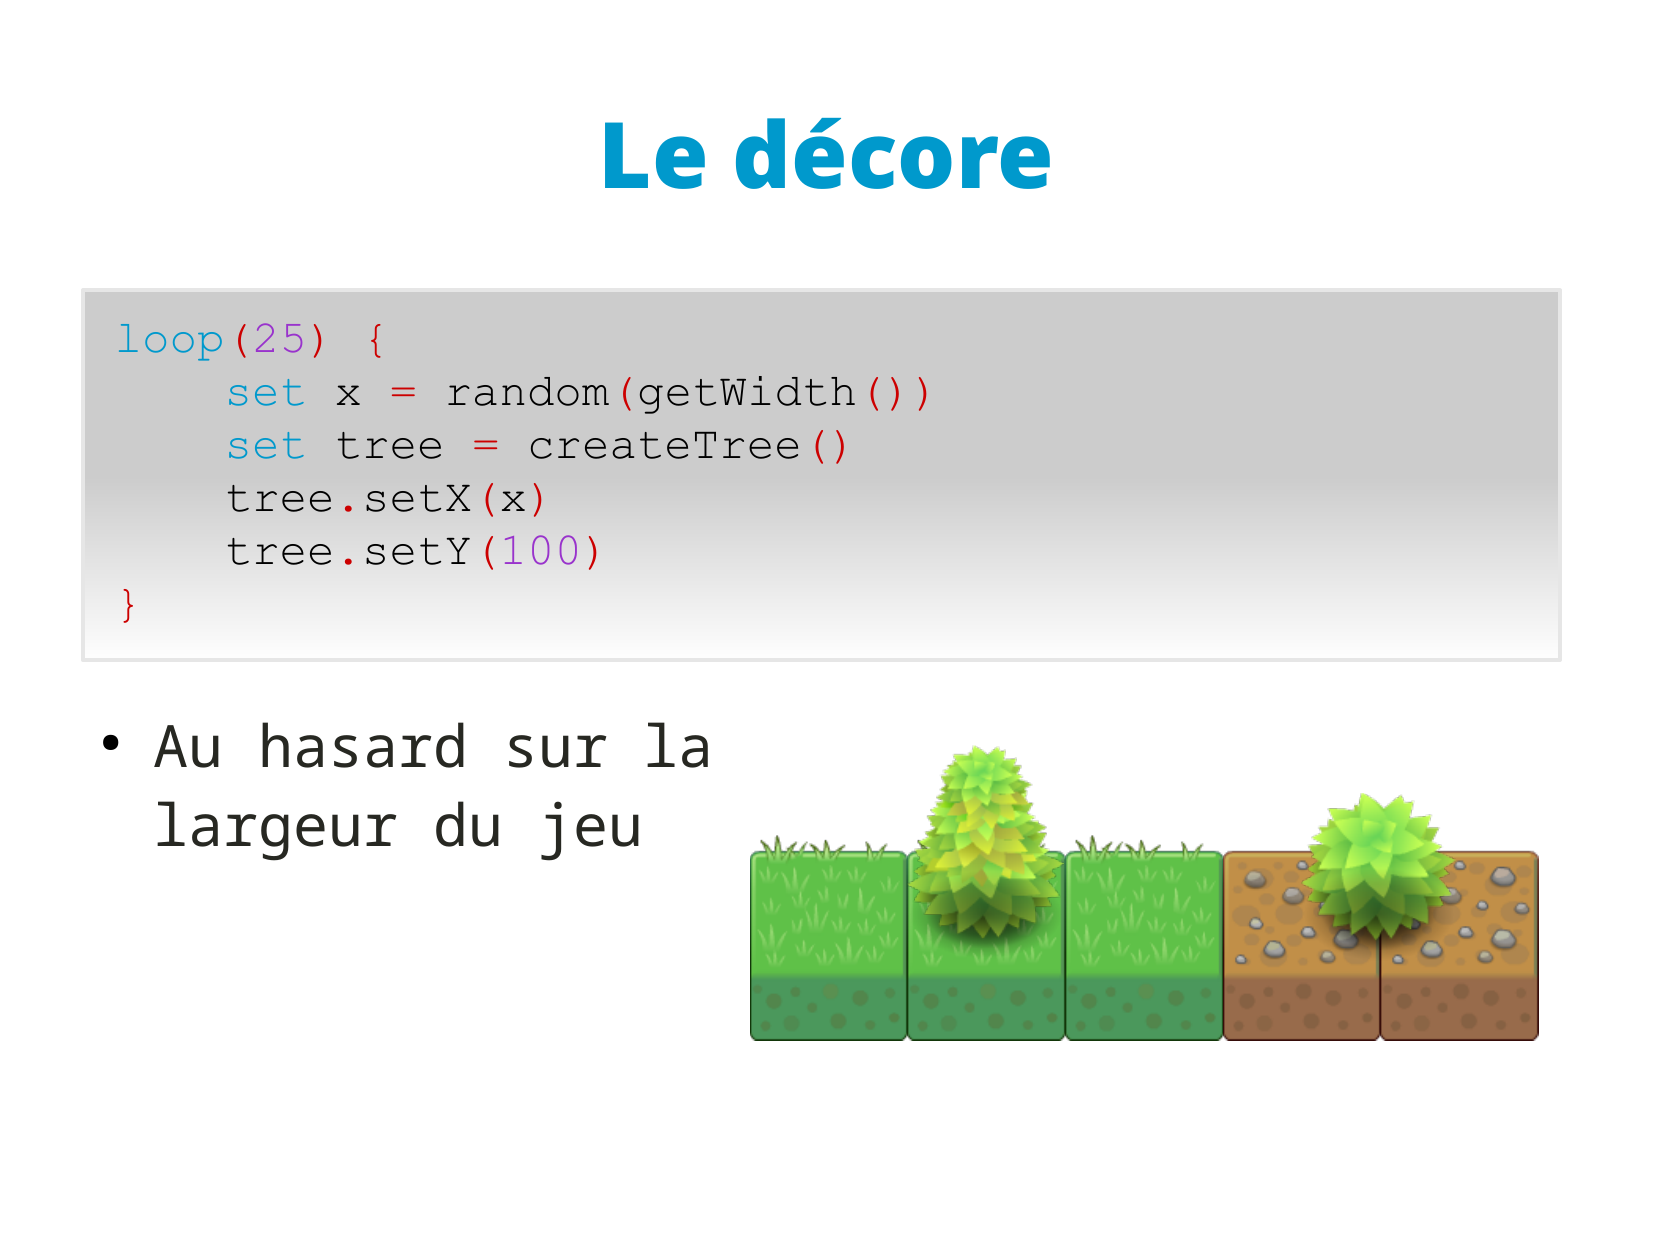

# Le décore
loop(25) {
 set x = random(getWidth())
 set tree = createTree()
 tree.setX(x)
 tree.setY(100)
}
Au hasard sur la largeur du jeu